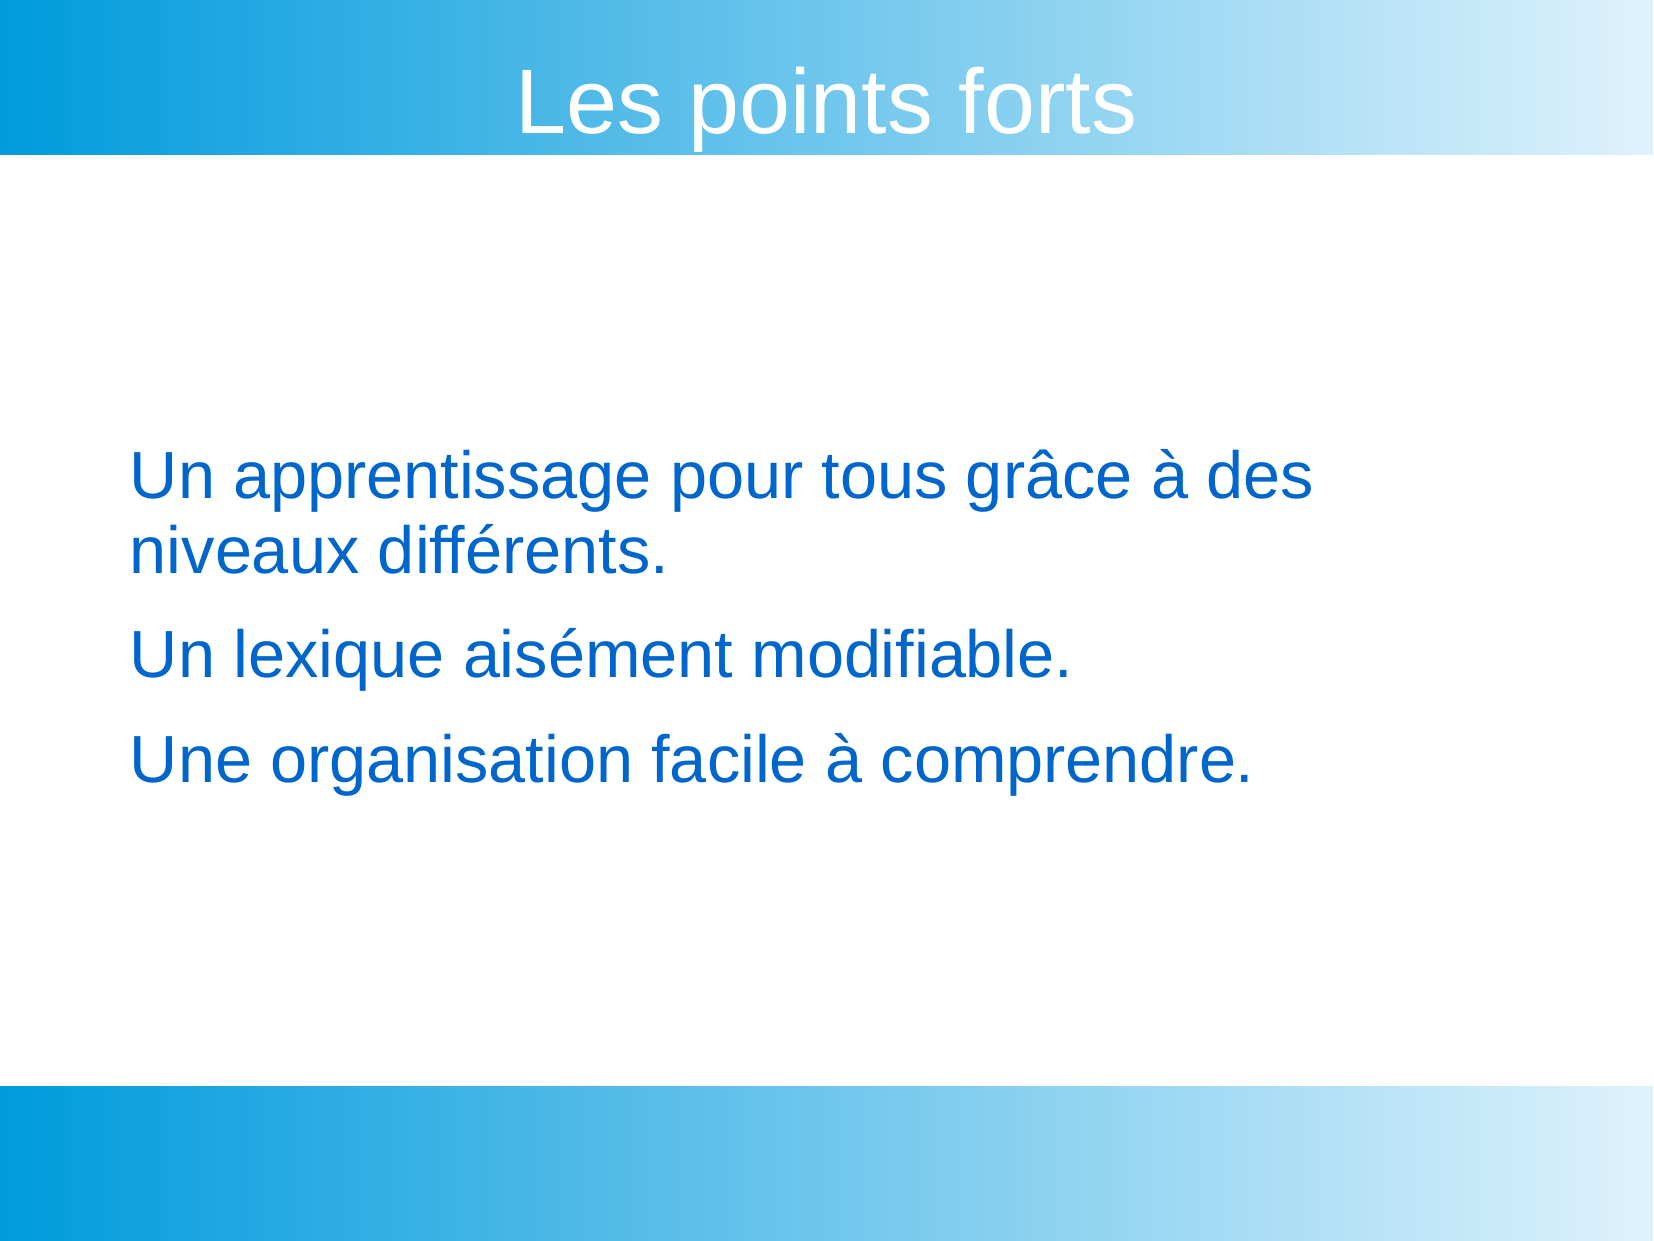

# Les points forts
Un apprentissage pour tous grâce à des niveaux différents.
Un lexique aisément modifiable.
Une organisation facile à comprendre.